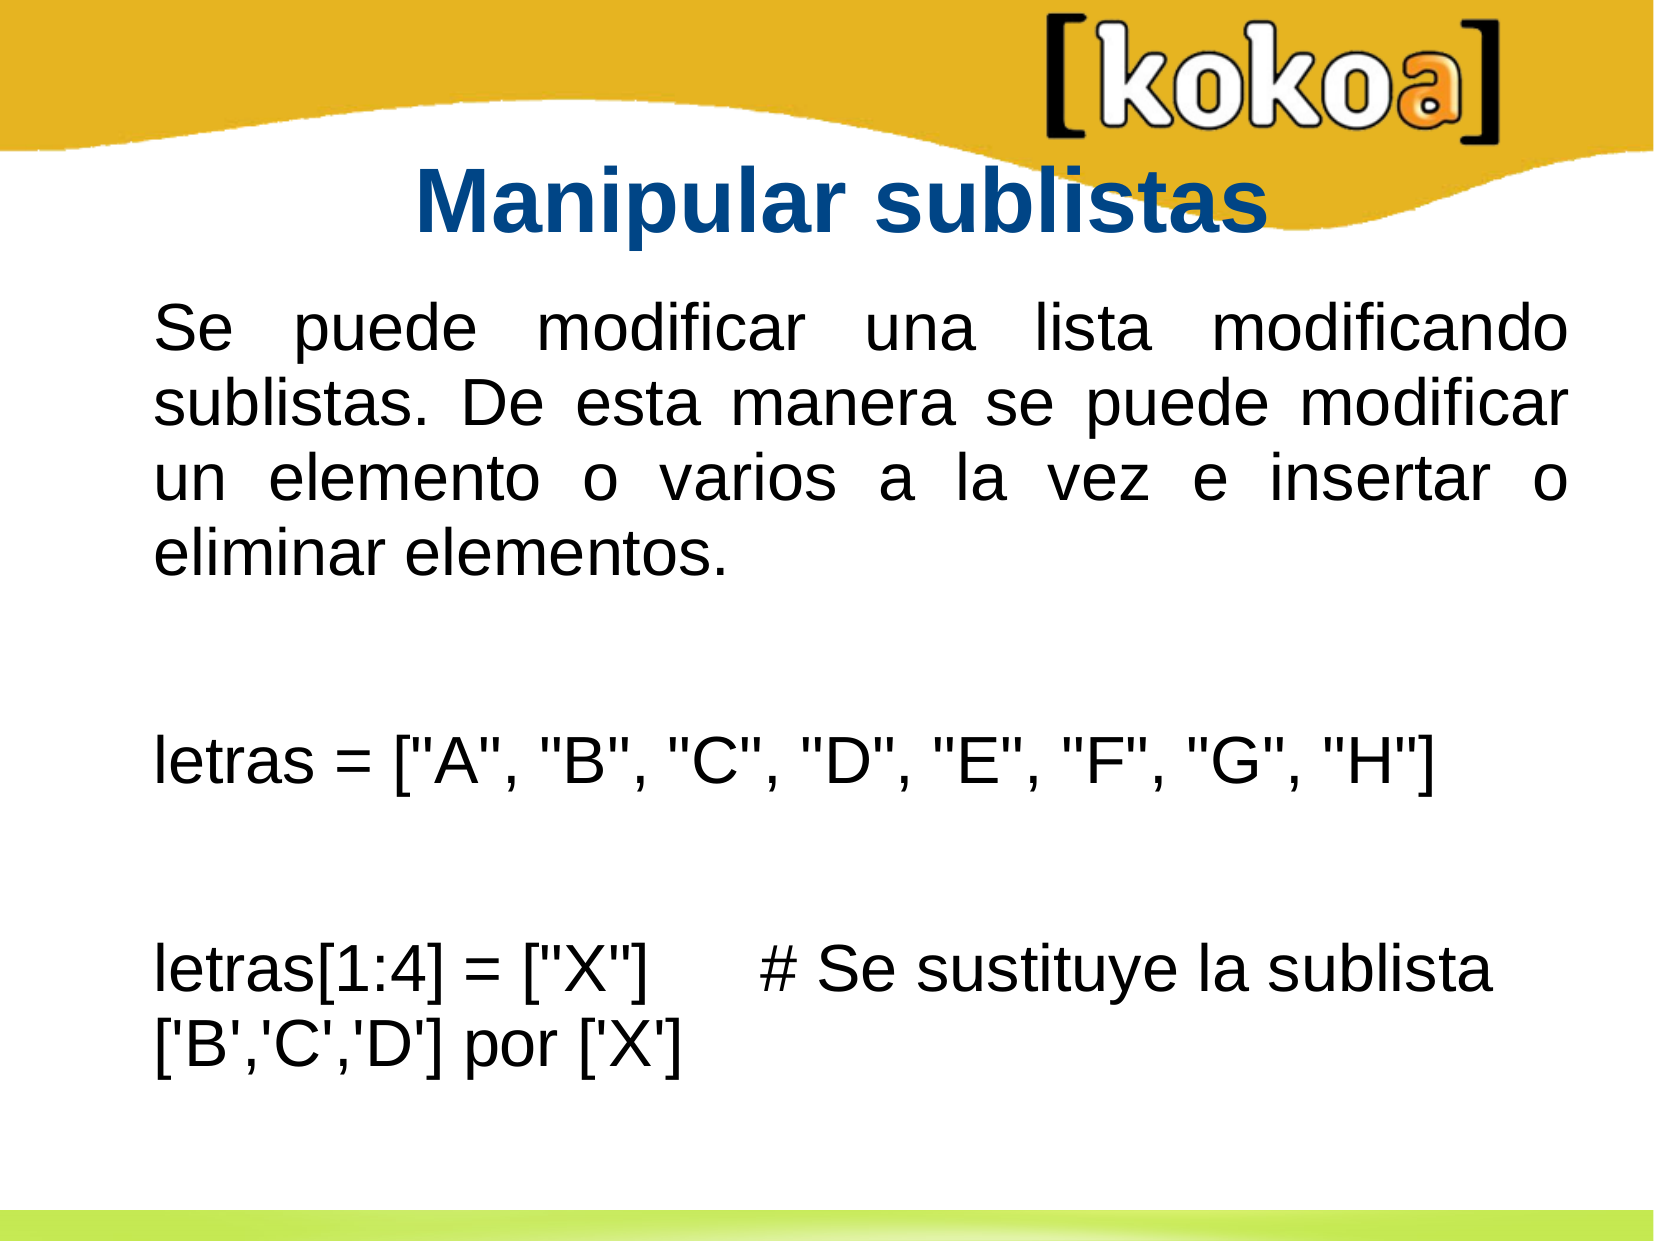

# Manipular sublistas
Se puede modificar una lista modificando sublistas. De esta manera se puede modificar un elemento o varios a la vez e insertar o eliminar elementos.
letras = ["A", "B", "C", "D", "E", "F", "G", "H"]
letras[1:4] = ["X"] # Se sustituye la sublista ['B','C','D'] por ['X']